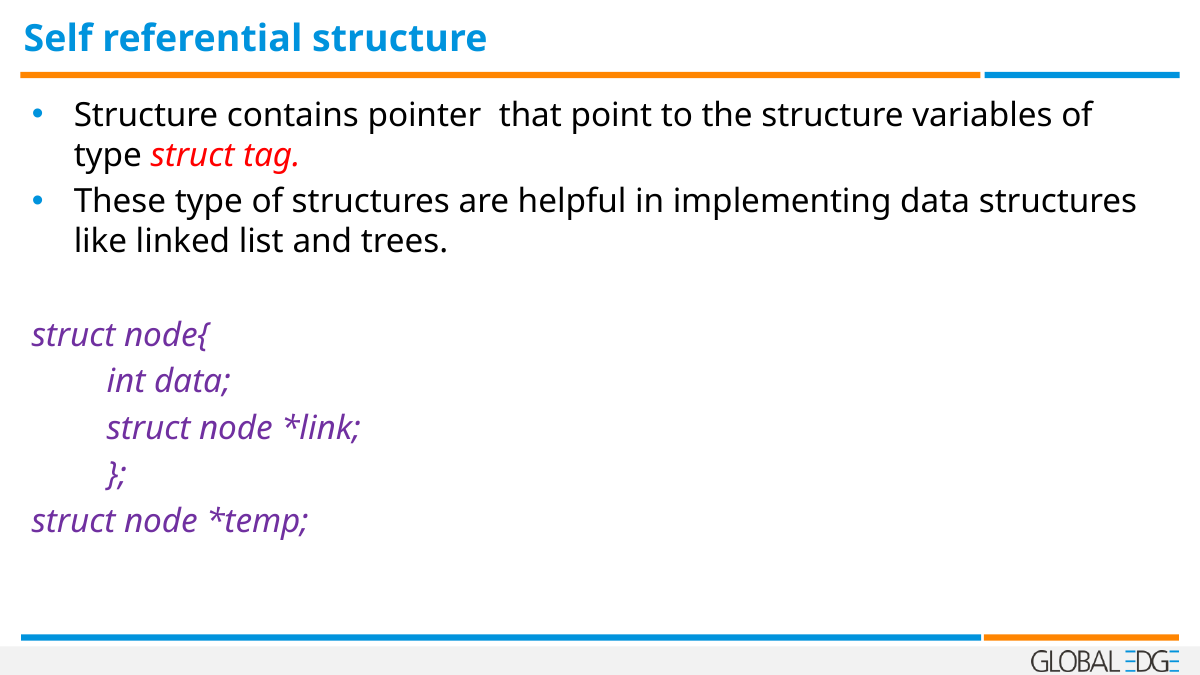

Self referential structure
# Structure contains pointer that point to the structure variables of type struct tag.
These type of structures are helpful in implementing data structures like linked list and trees.
struct node{
	int data;
	struct node *link;
	};
struct node *temp;